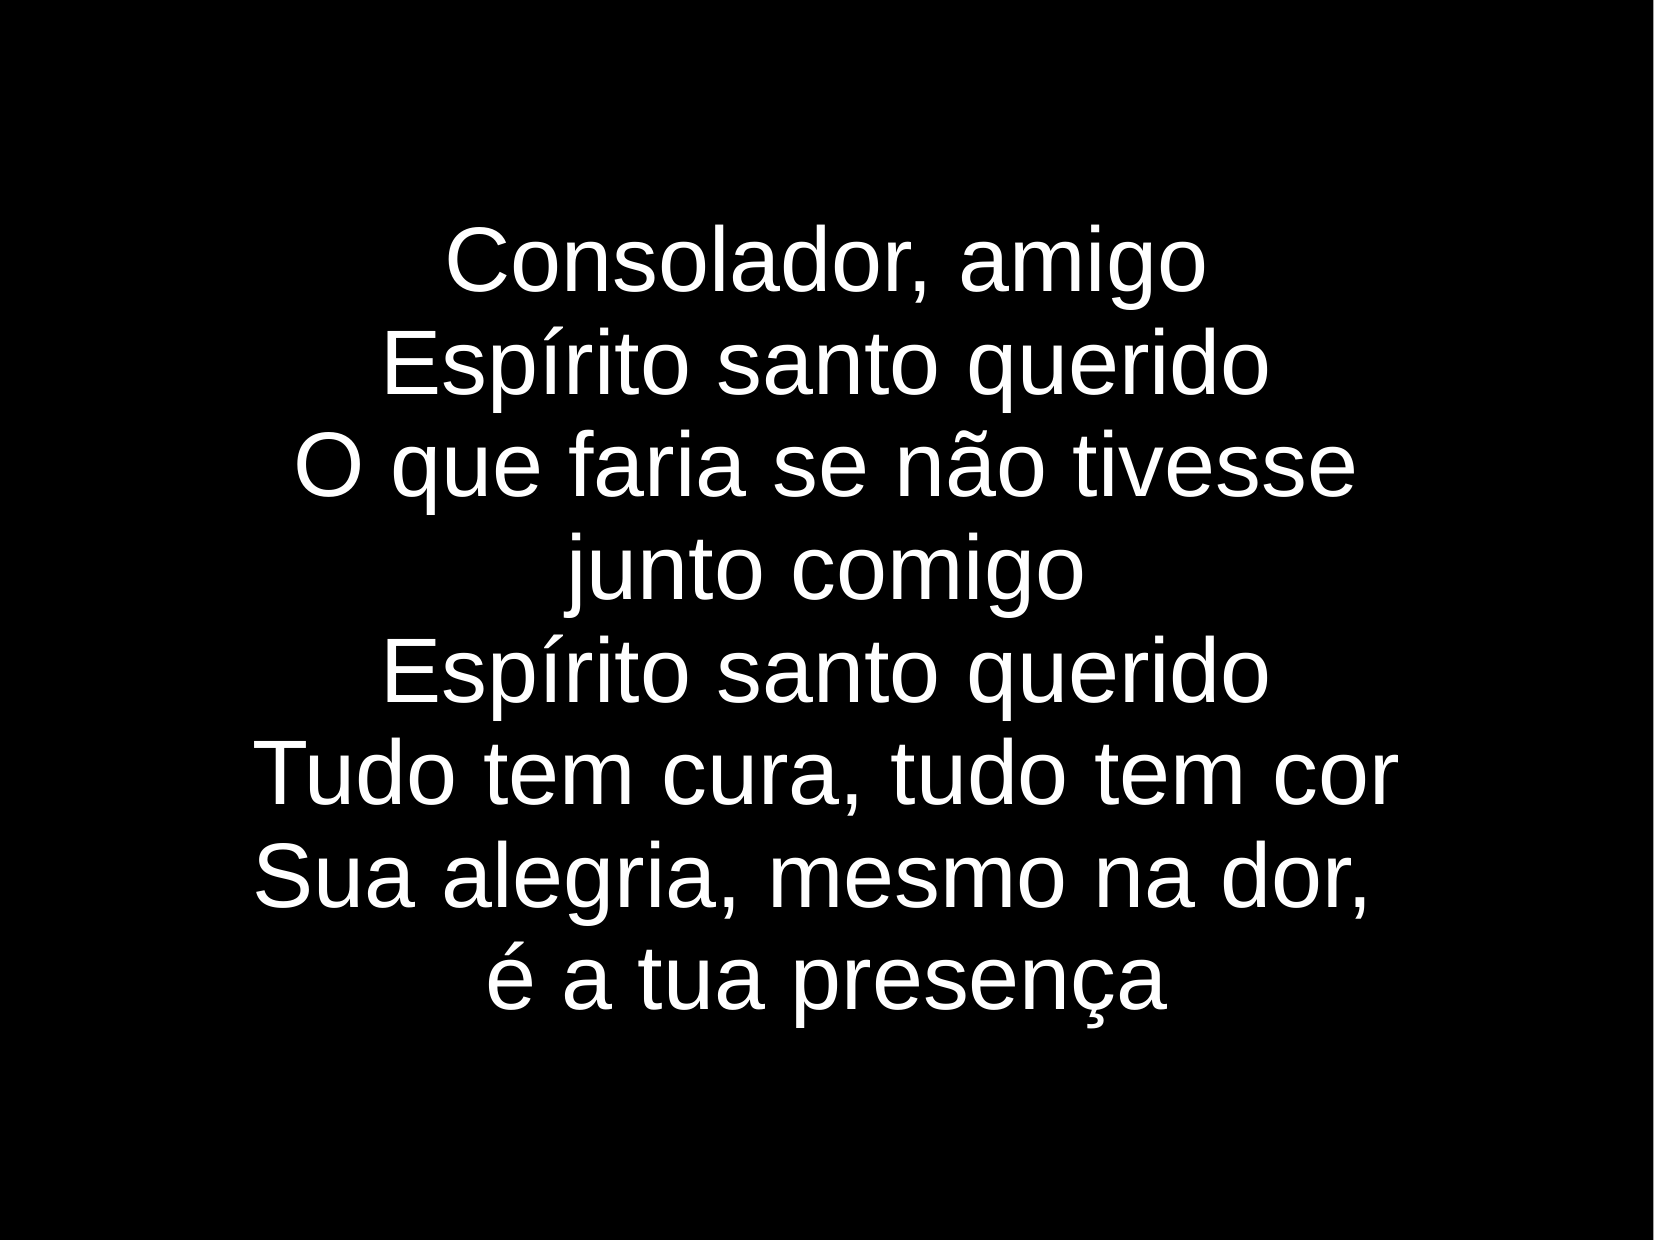

# Consolador, amigo
Espírito santo querido
O que faria se não tivesse
junto comigo
Espírito santo querido
Tudo tem cura, tudo tem cor
Sua alegria, mesmo na dor,
é a tua presença